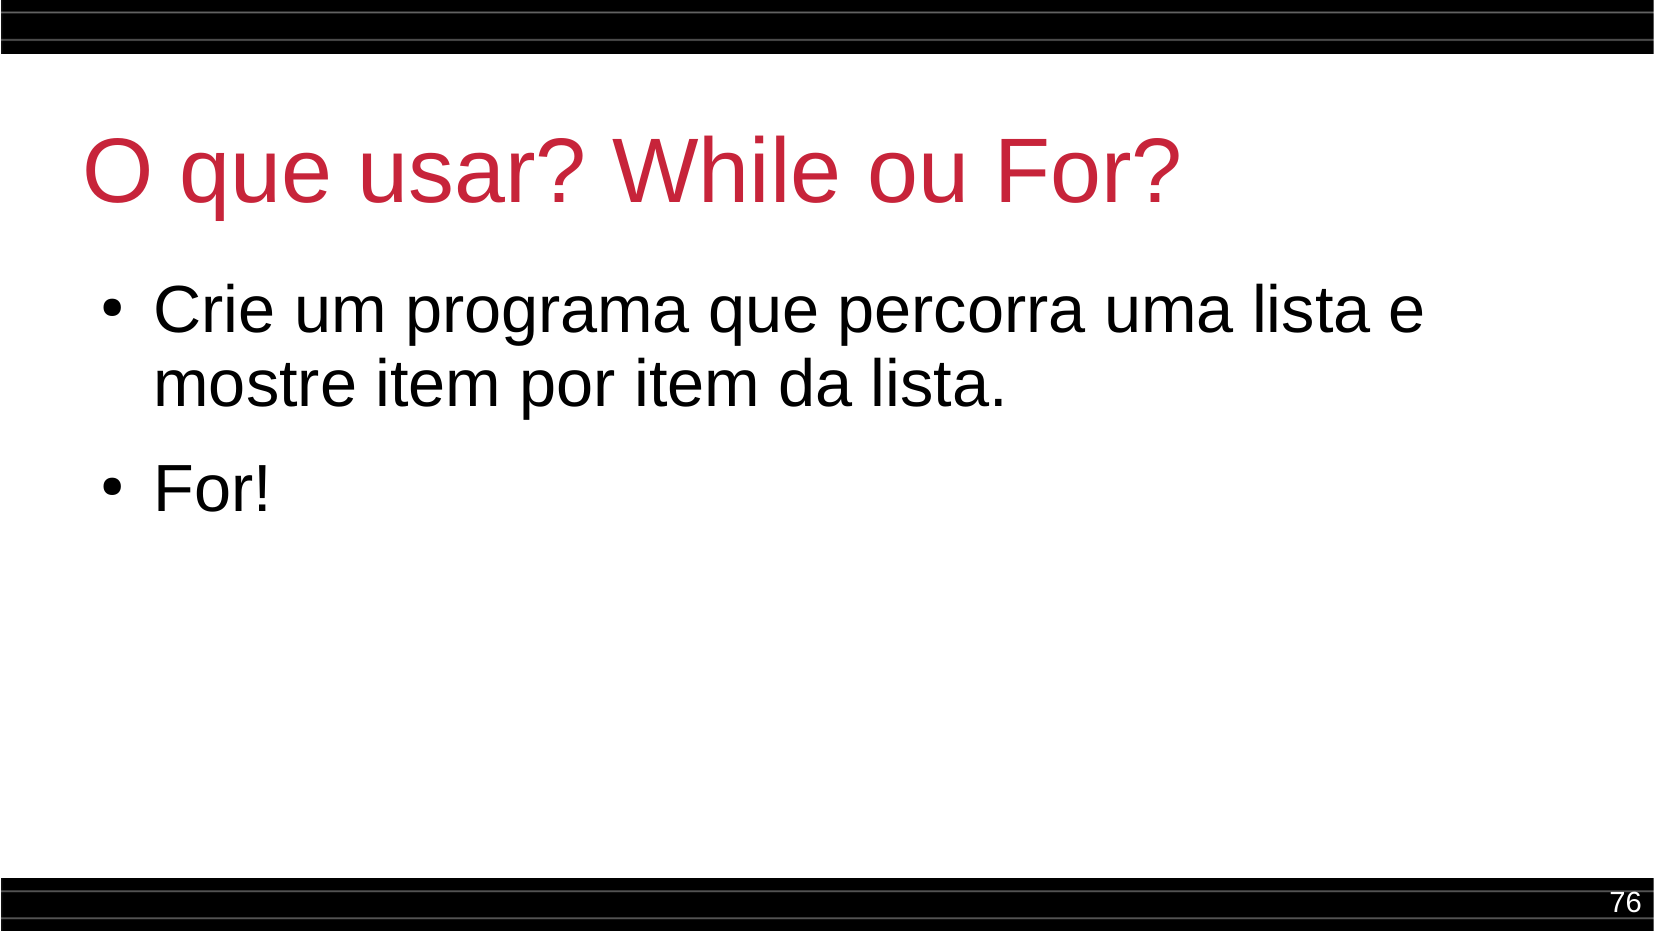

# O que usar? While ou For?
Crie um programa que percorra uma lista e mostre item por item da lista.
For!